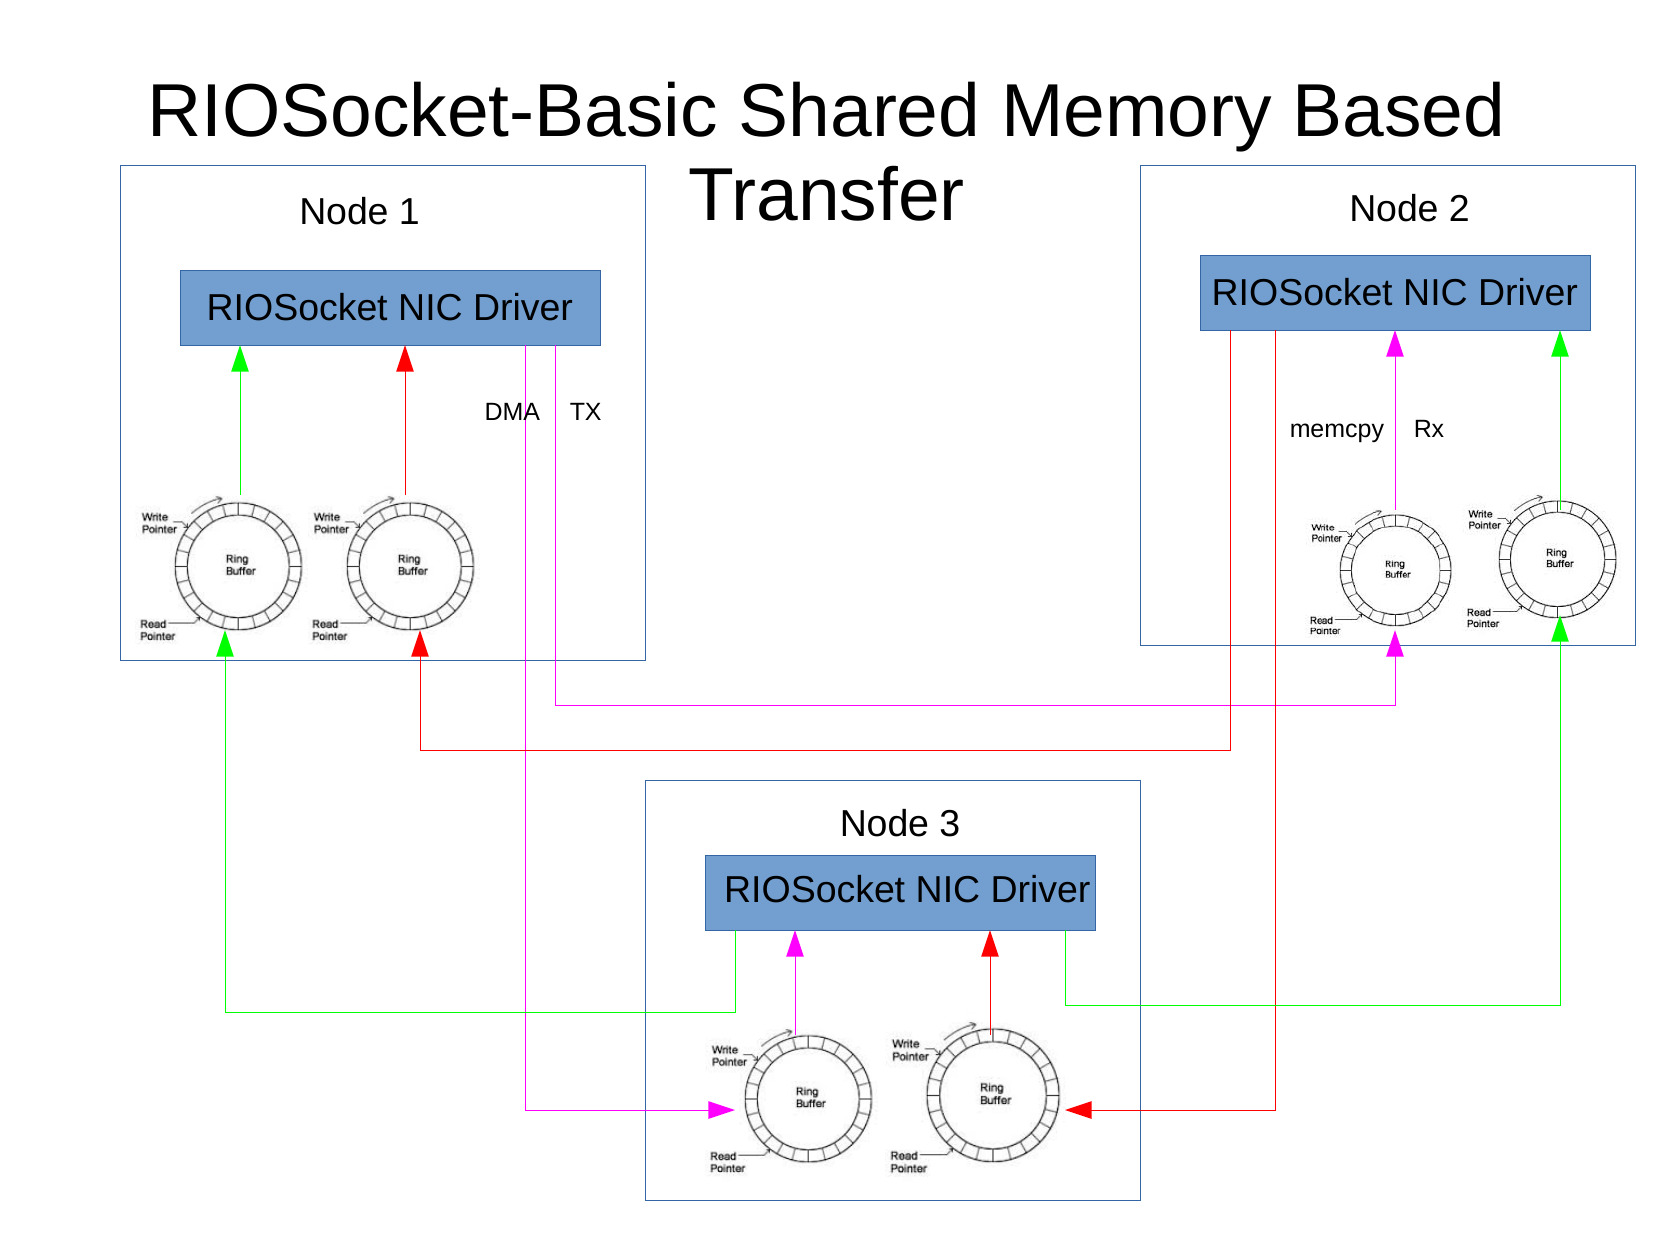

# RIOSocket-Basic Shared Memory Based Transfer
Node 2
Node 1
RIOSocket NIC Driver
RIOSocket NIC Driver
DMA
TX
memcpy
Rx
Node 3
RIOSocket NIC Driver